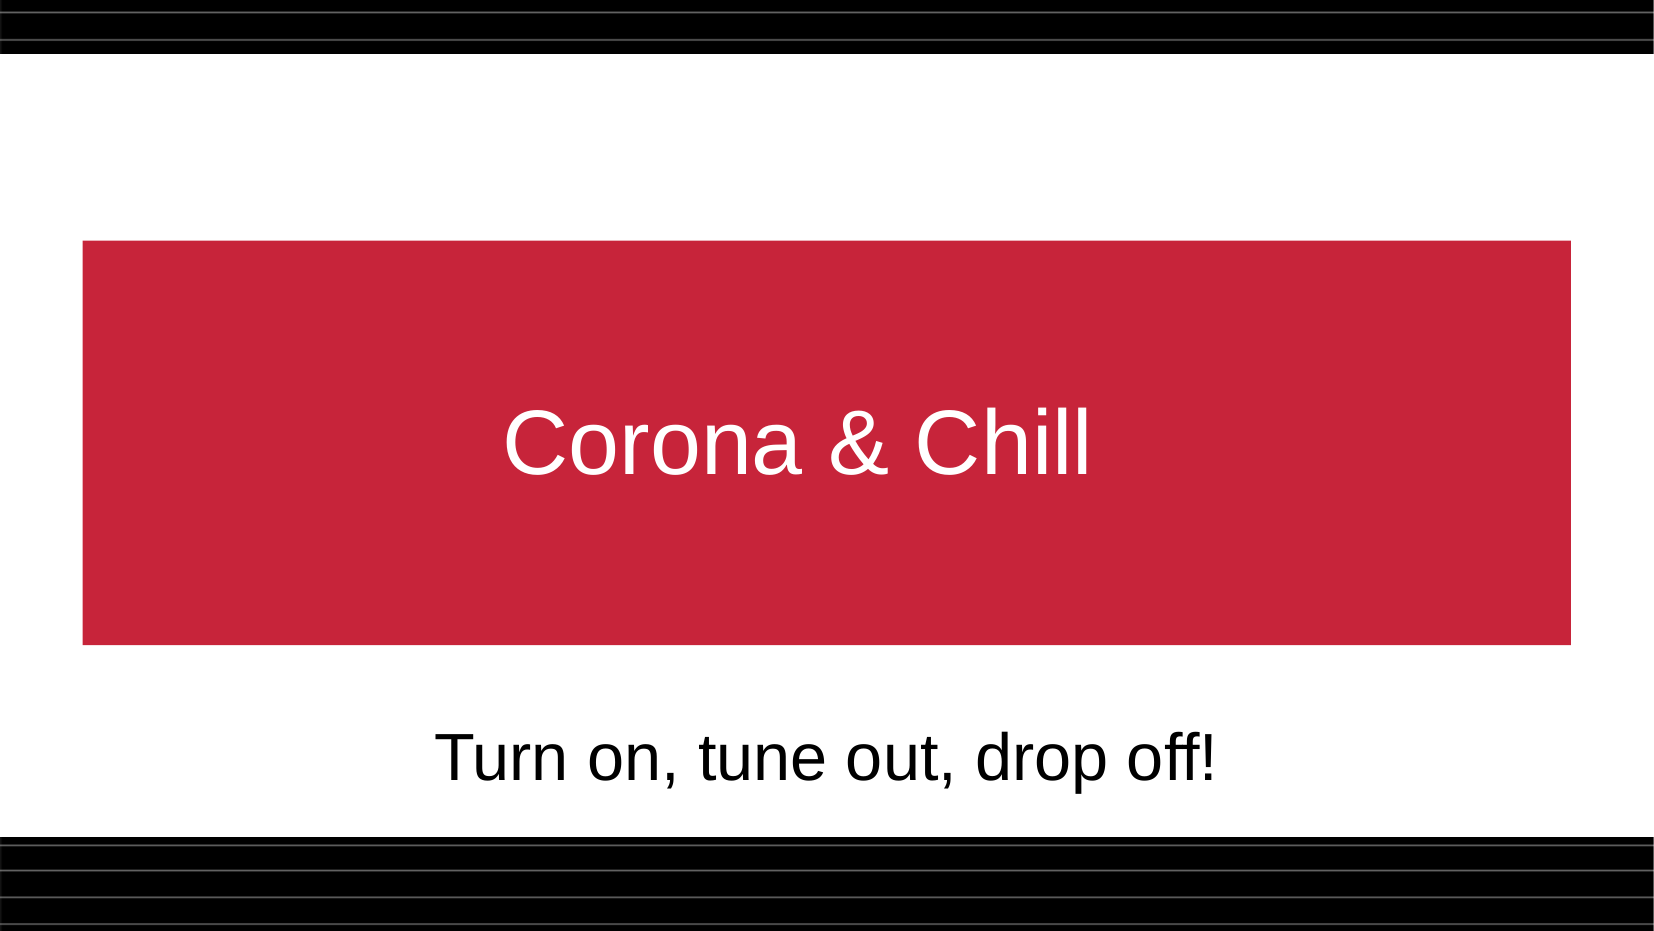

# Corona & Chill
Turn on, tune out, drop off!